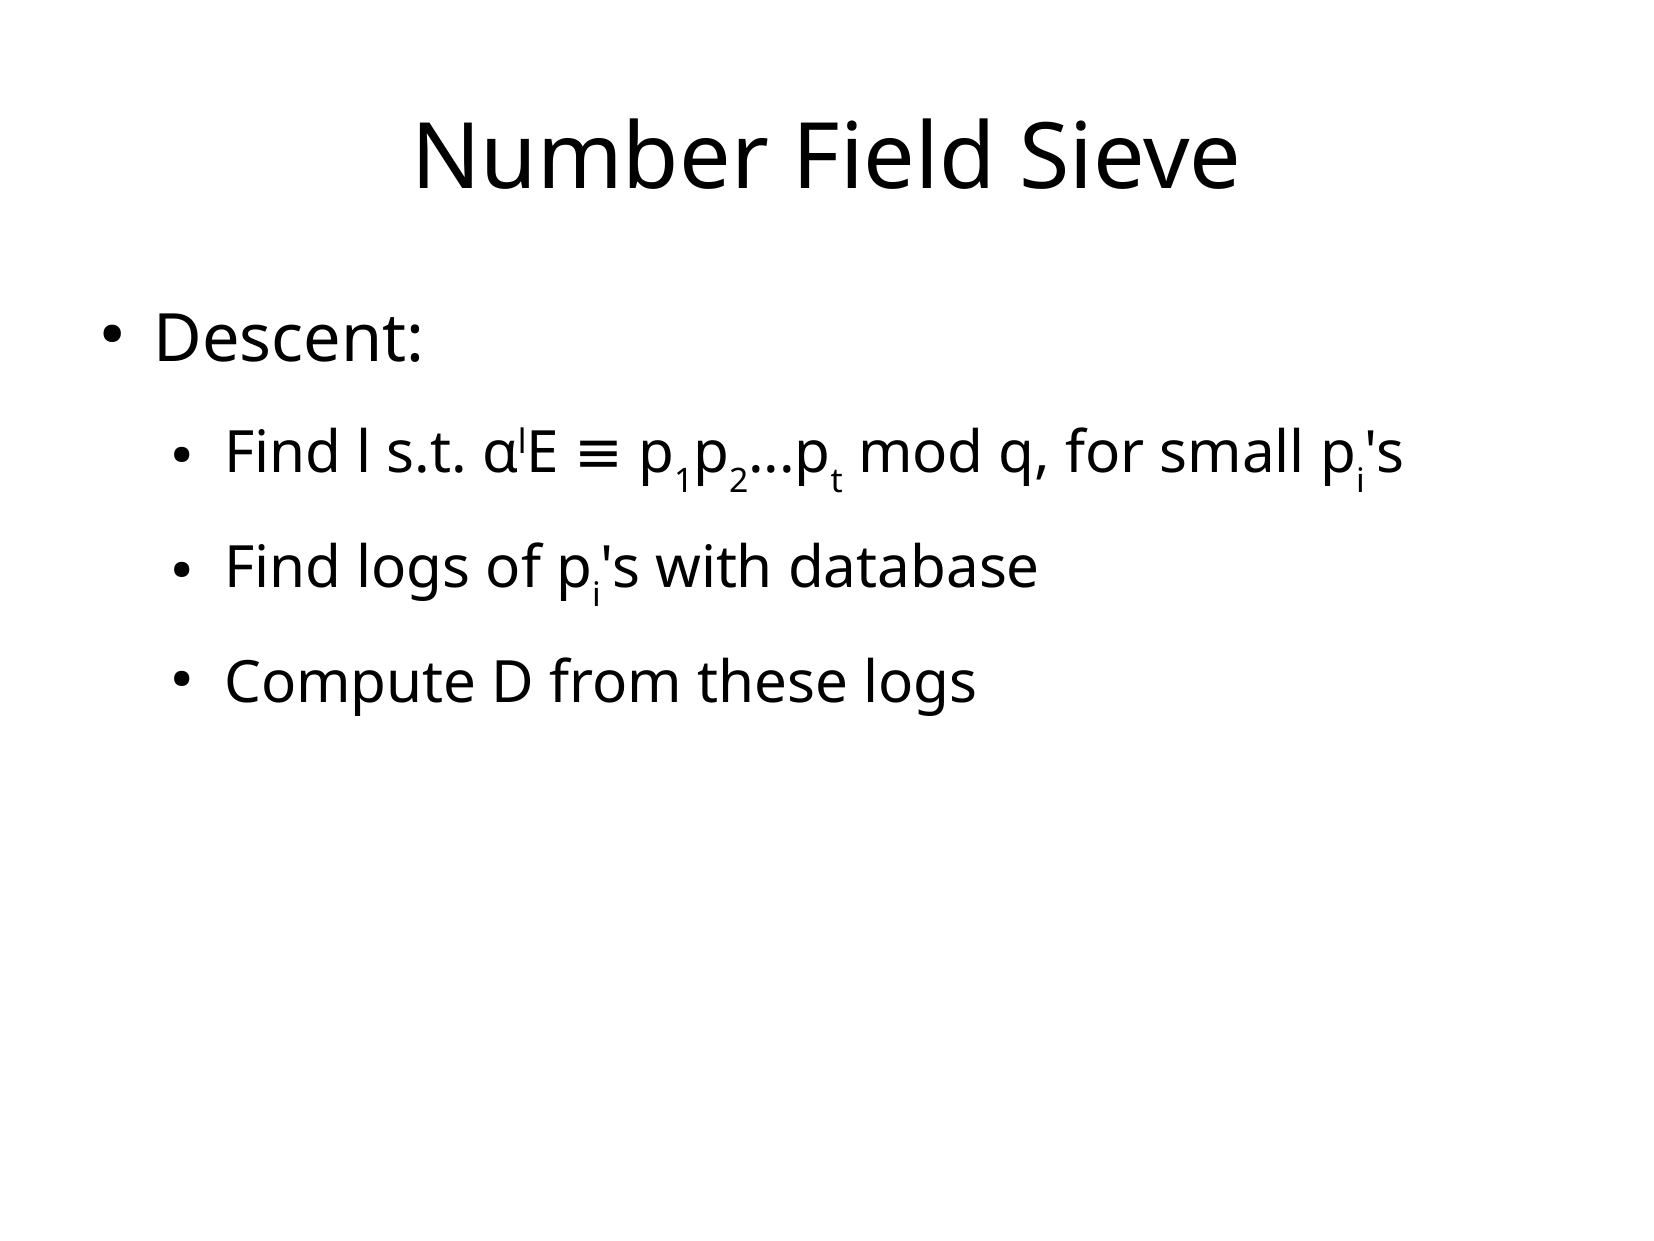

# Number Field Sieve
Descent:
Find l s.t. αlE ≡ p1p2...pt mod q, for small pi's
Find logs of pi's with database
Compute D from these logs